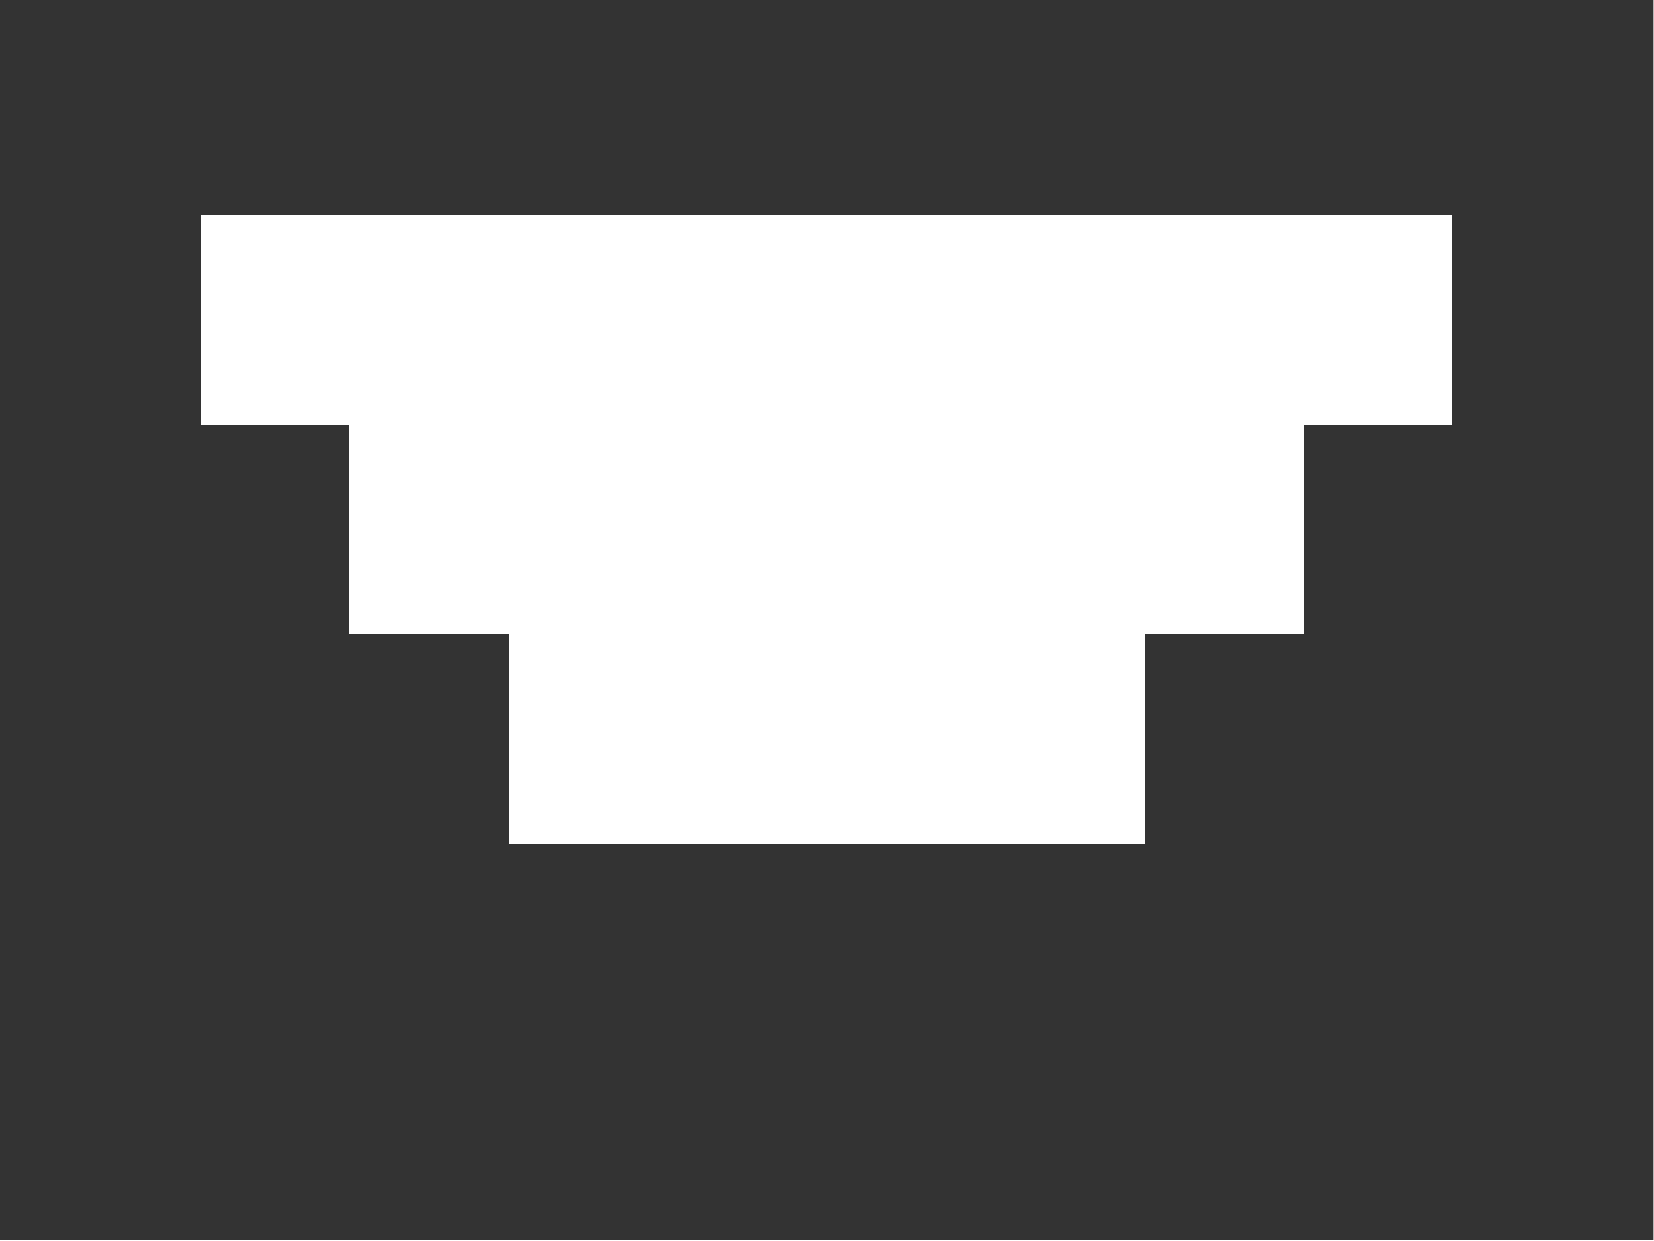

# Good design is NOT rocket science